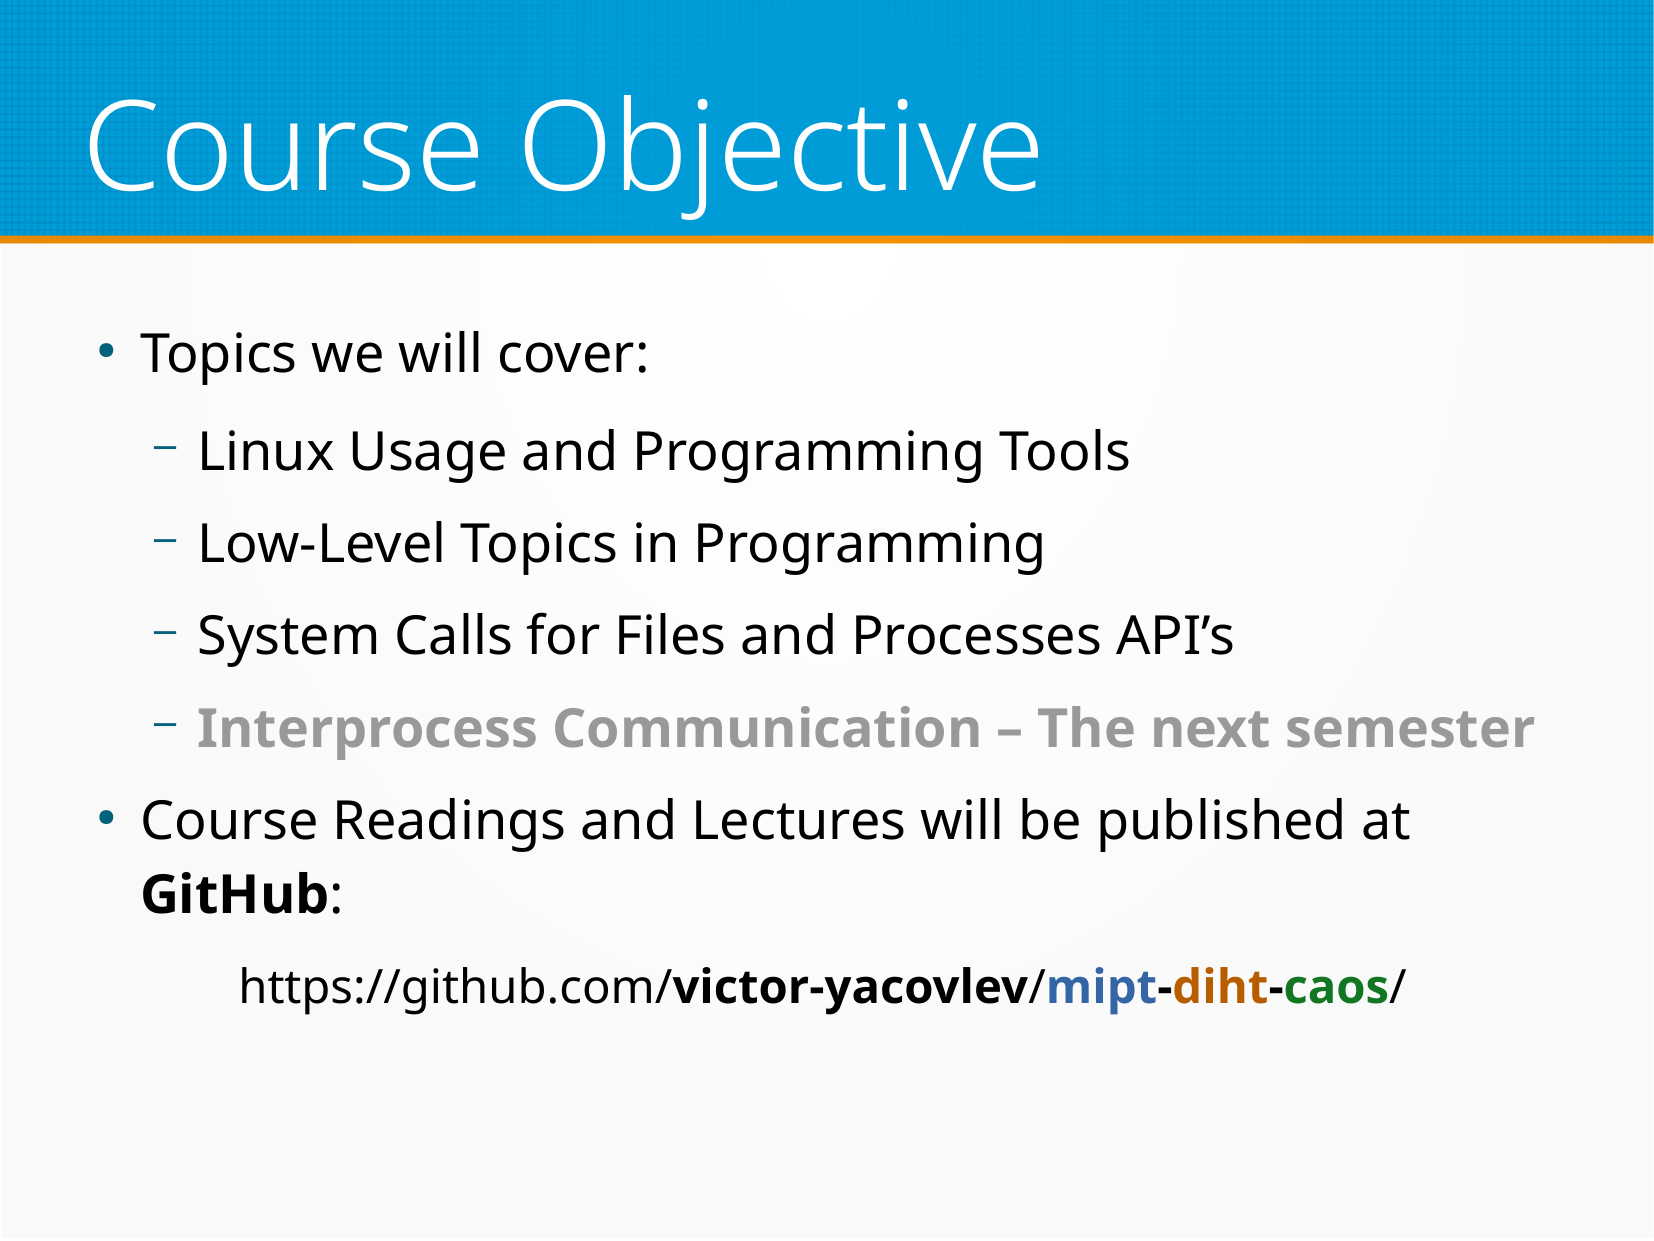

# Course Objective
Topics we will cover:
Linux Usage and Programming Tools
Low-Level Topics in Programming
System Calls for Files and Processes API’s
Interprocess Communication – The next semester
Course Readings and Lectures will be published at GitHub:
https://github.com/victor-yacovlev/mipt-diht-caos/